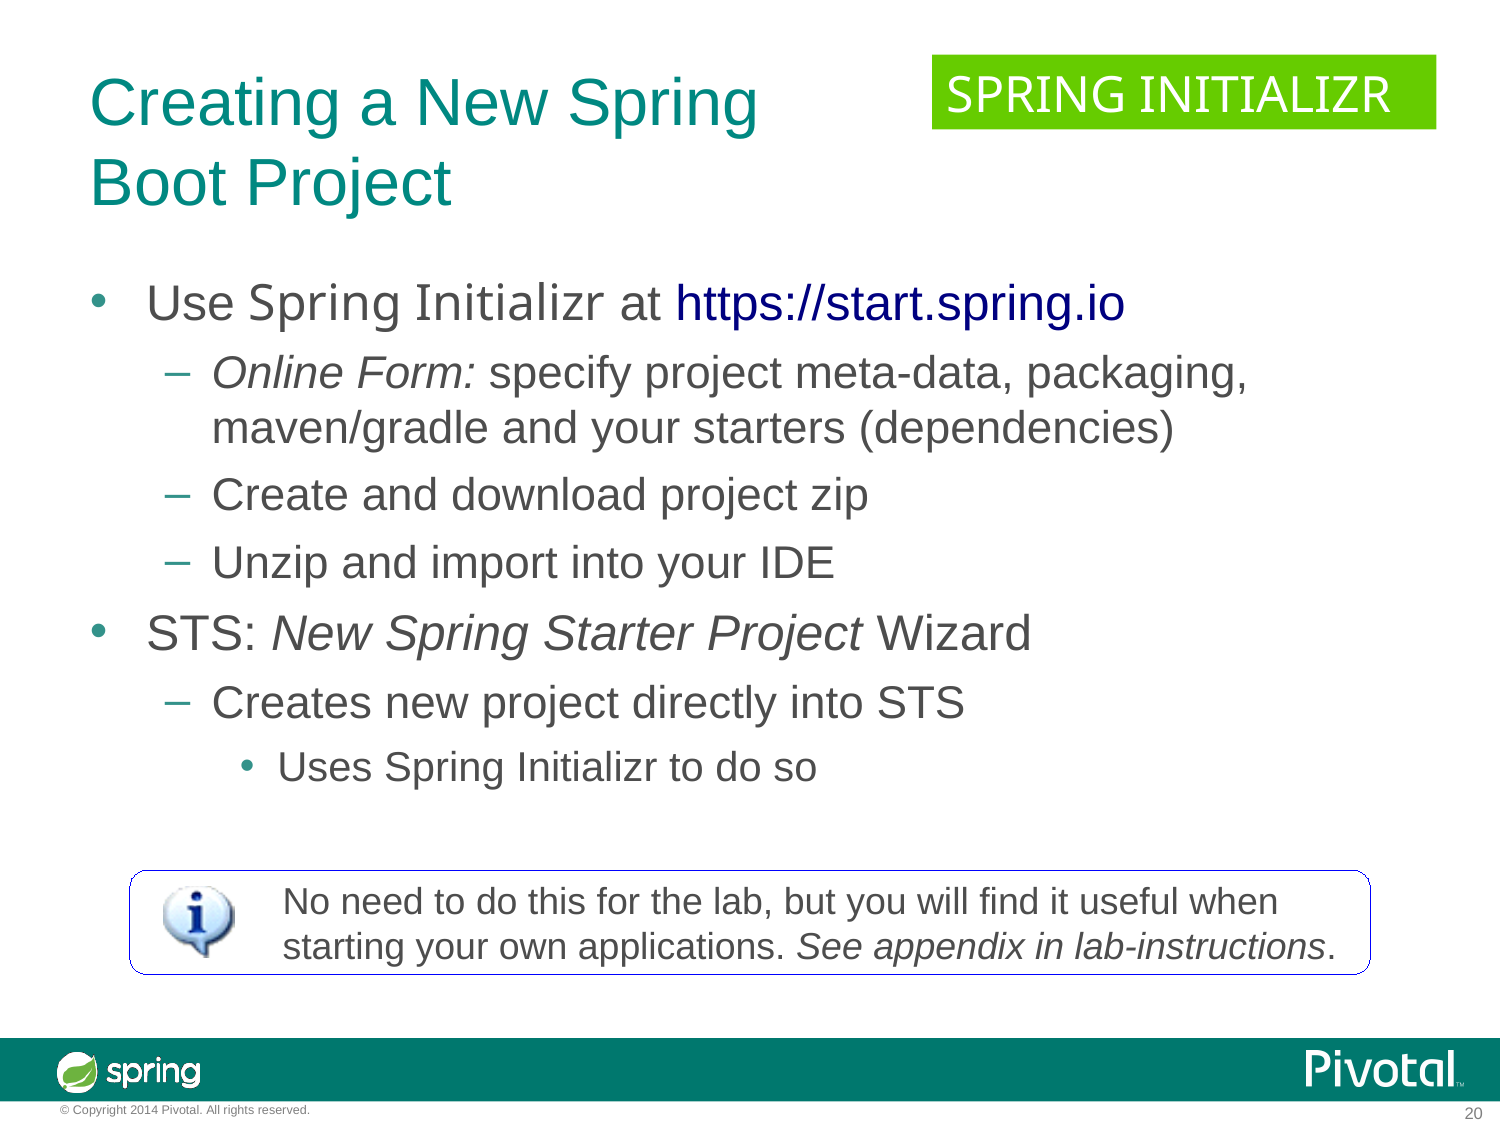

# Creating a New Spring Boot Project
SPRING INITIALIZR
Use Spring Initializr at https://start.spring.io
Online Form: specify project meta-data, packaging, maven/gradle and your starters (dependencies)
Create and download project zip
Unzip and import into your IDE
STS: New Spring Starter Project Wizard
Creates new project directly into STS
Uses Spring Initializr to do so
No need to do this for the lab, but you will find it useful when starting your own applications. See appendix in lab-instructions.